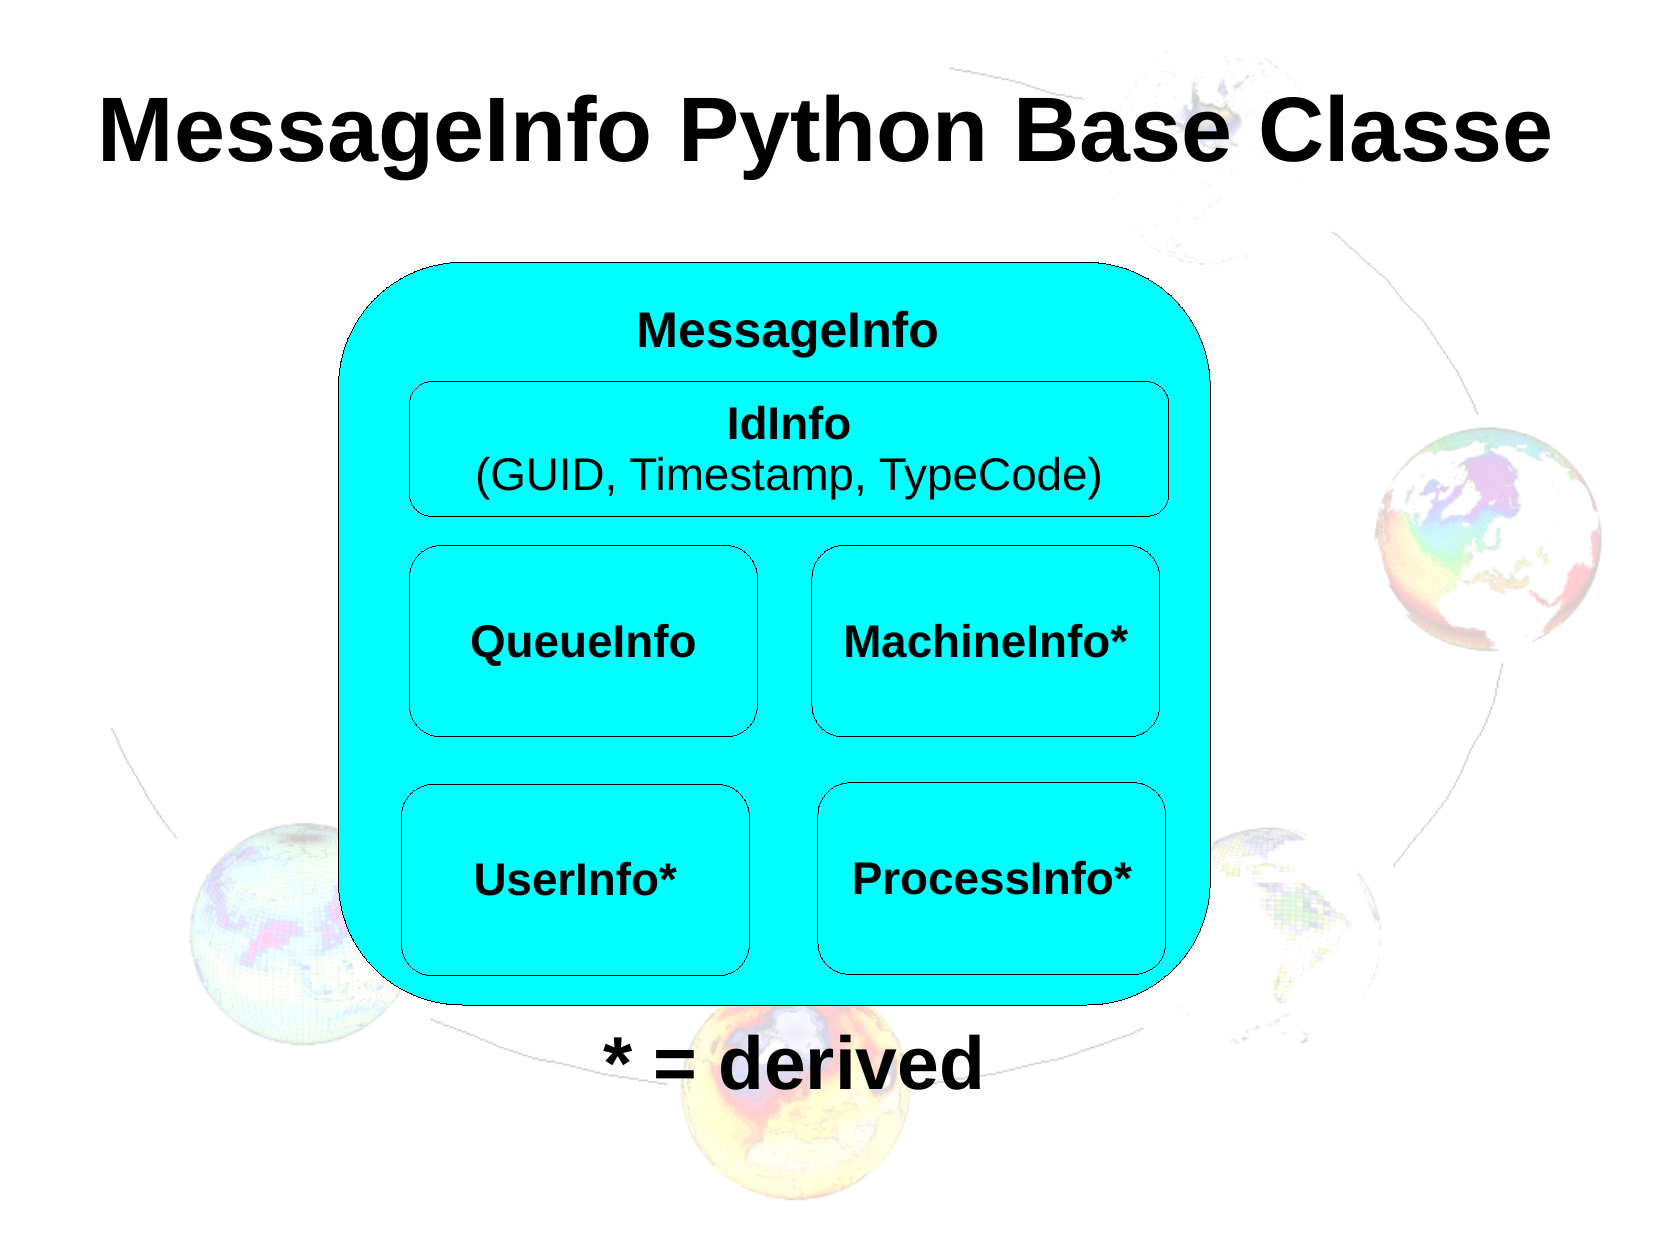

# MessageInfo Python Base Classe
MessageInfo
IdInfo
(GUID, Timestamp, TypeCode)
QueueInfo
MachineInfo*
ProcessInfo*
UserInfo*
* = derived